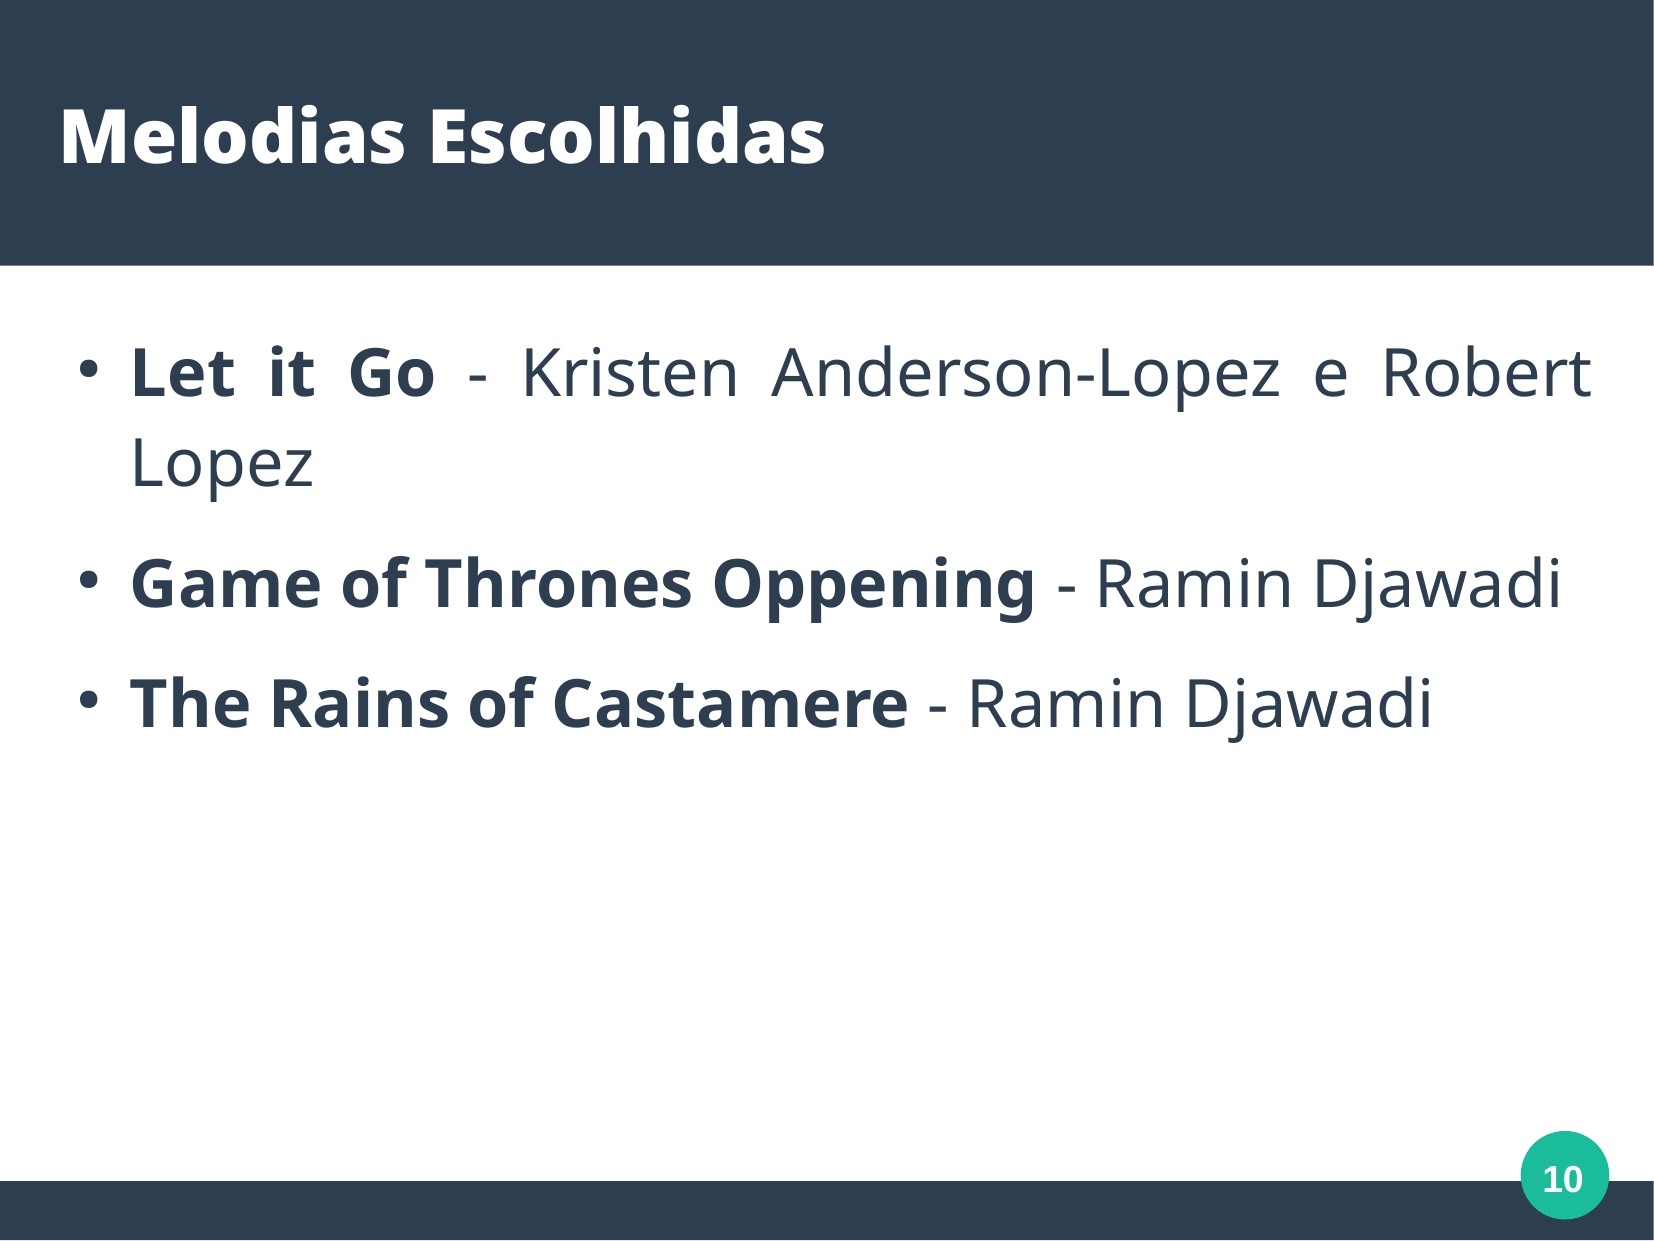

# Melodias Escolhidas
Let it Go - Kristen Anderson-Lopez e Robert Lopez
Game of Thrones Oppening - Ramin Djawadi
The Rains of Castamere - Ramin Djawadi